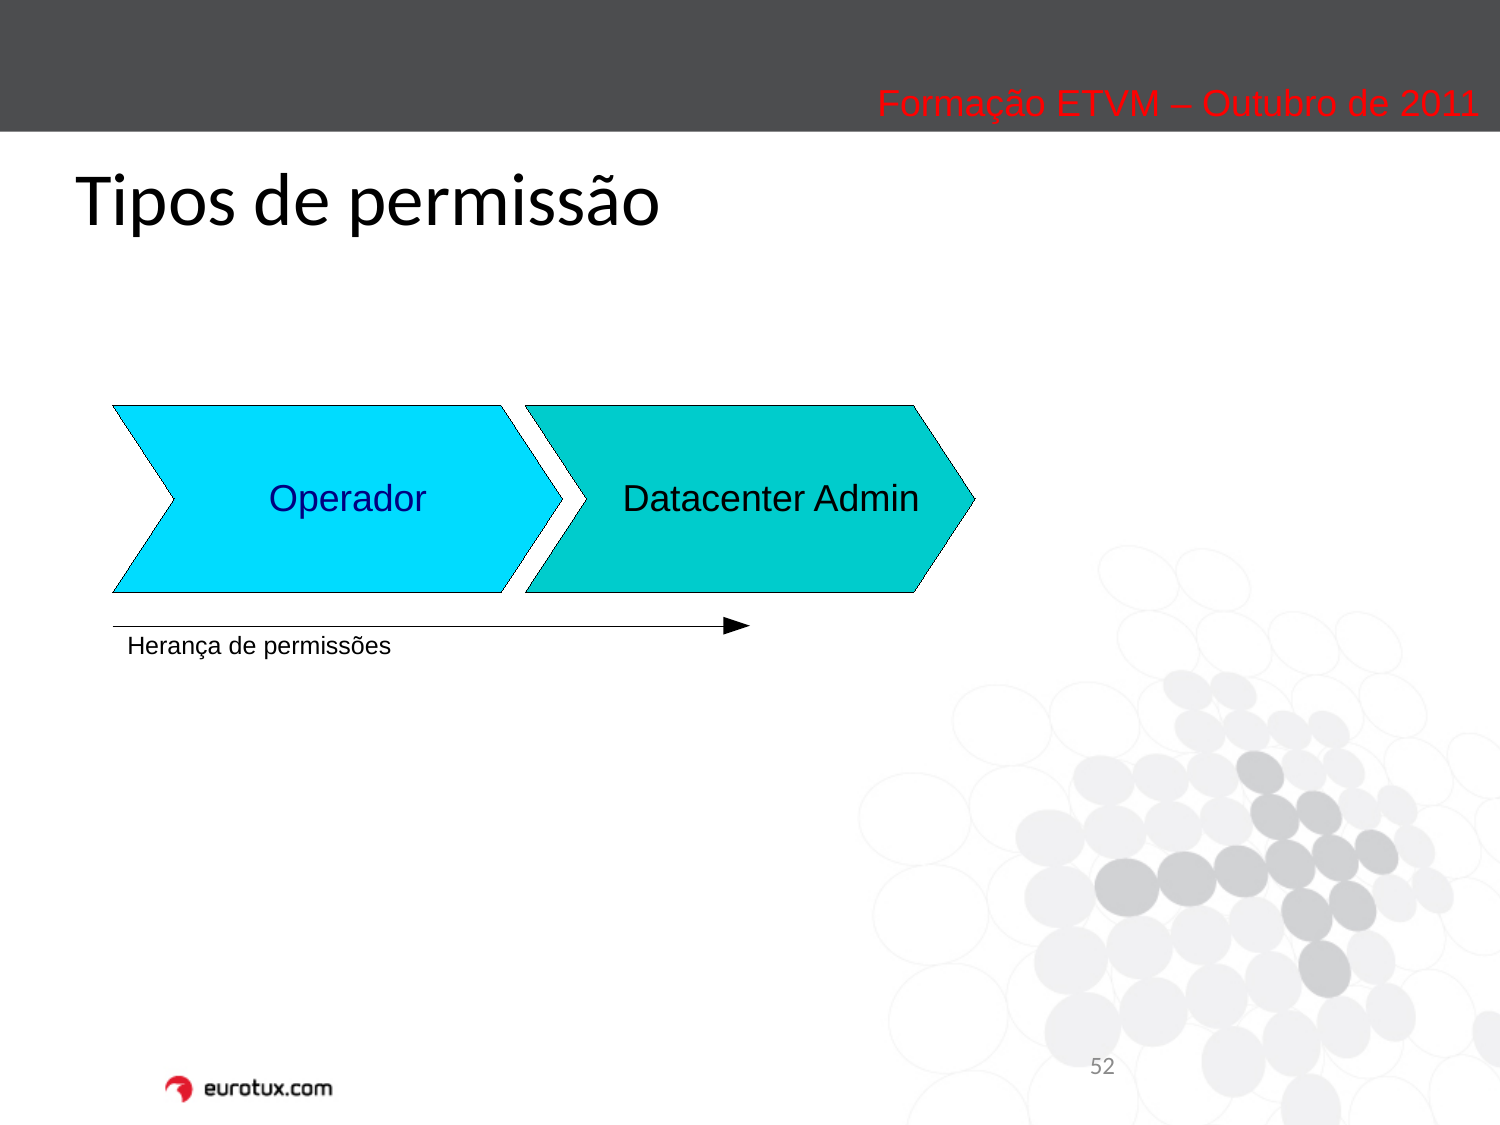

# Tipos de permissão
 Operador
 Datacenter Admin
Herança de permissões
52